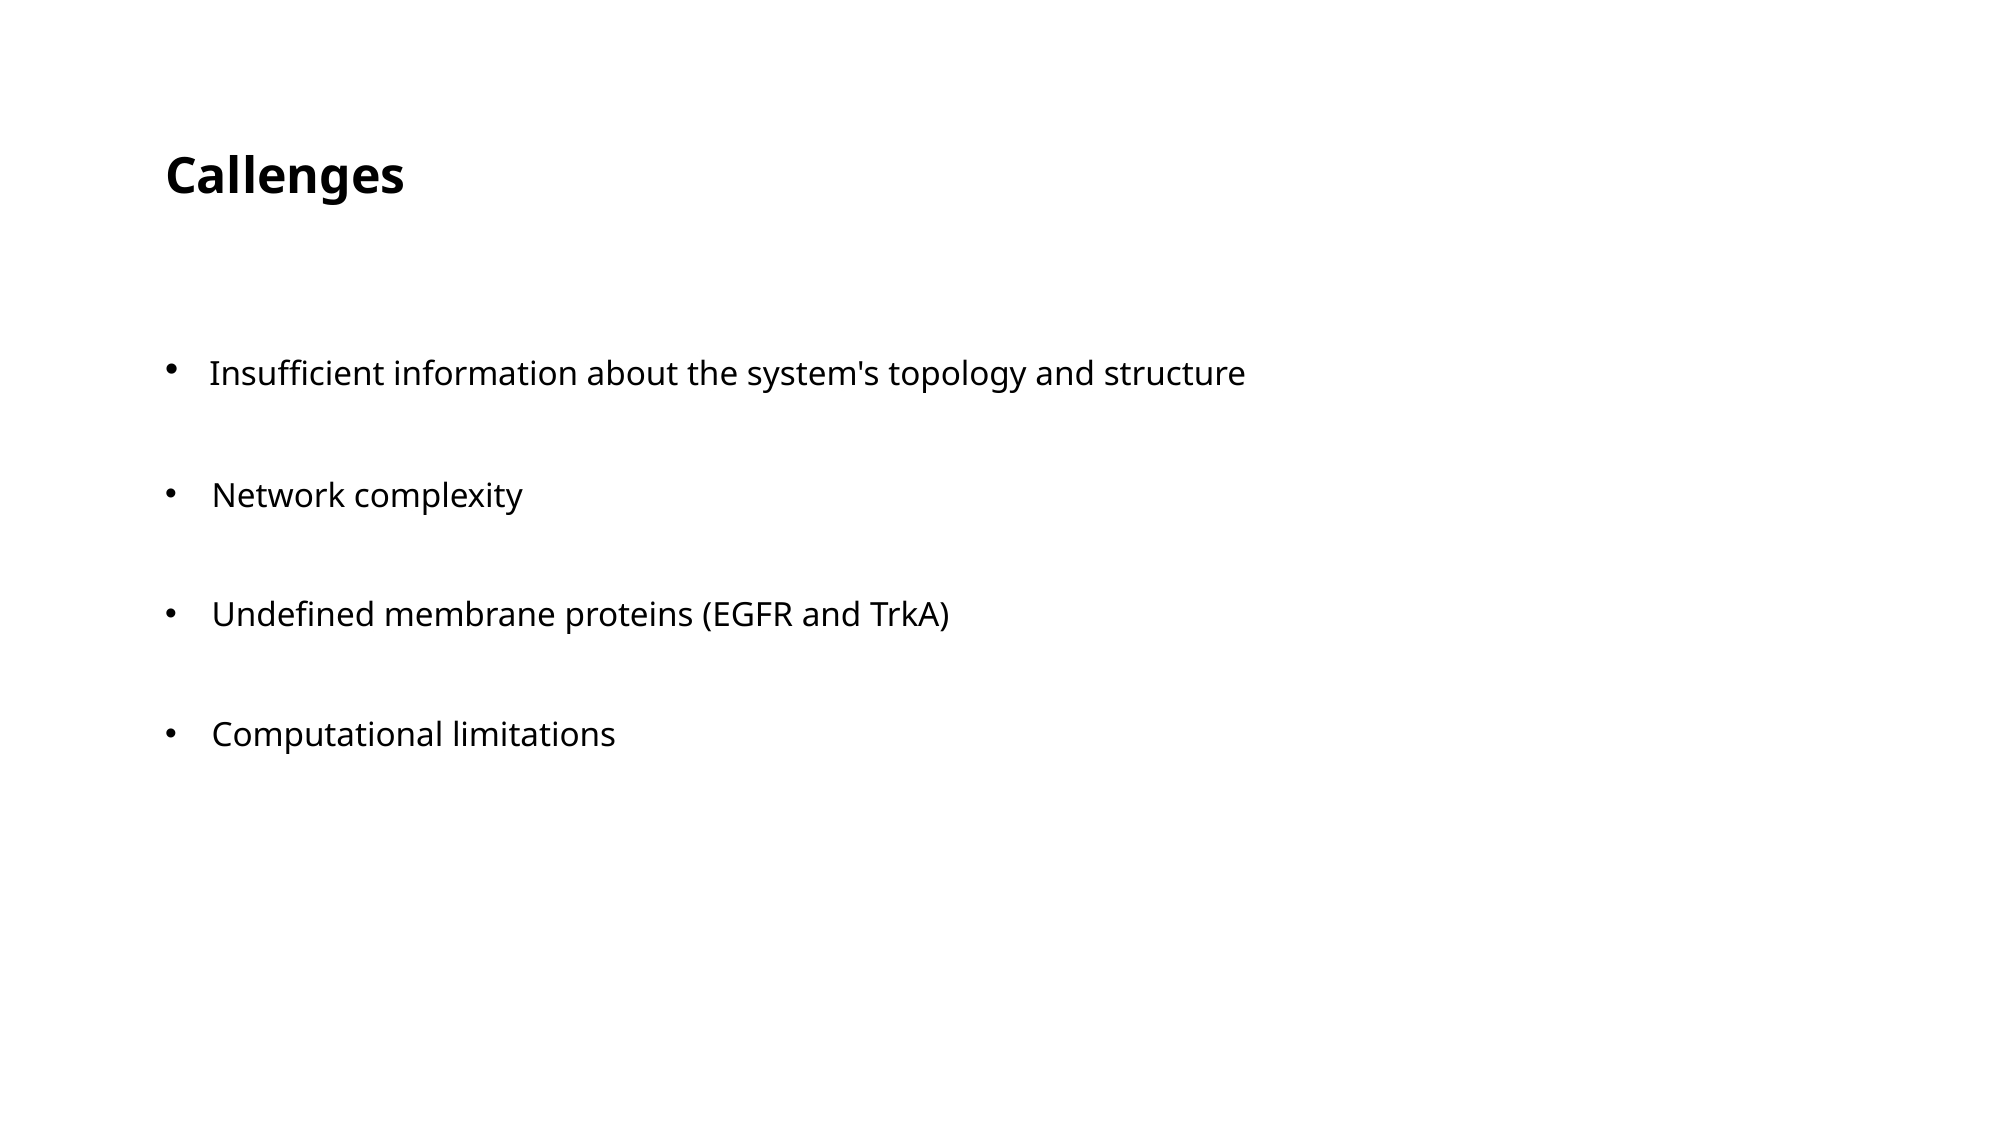

Callenges
   Insufficient information about the system's topology and structure
    Network complexity
    Undefined membrane proteins (EGFR and TrkA)
    Computational limitations